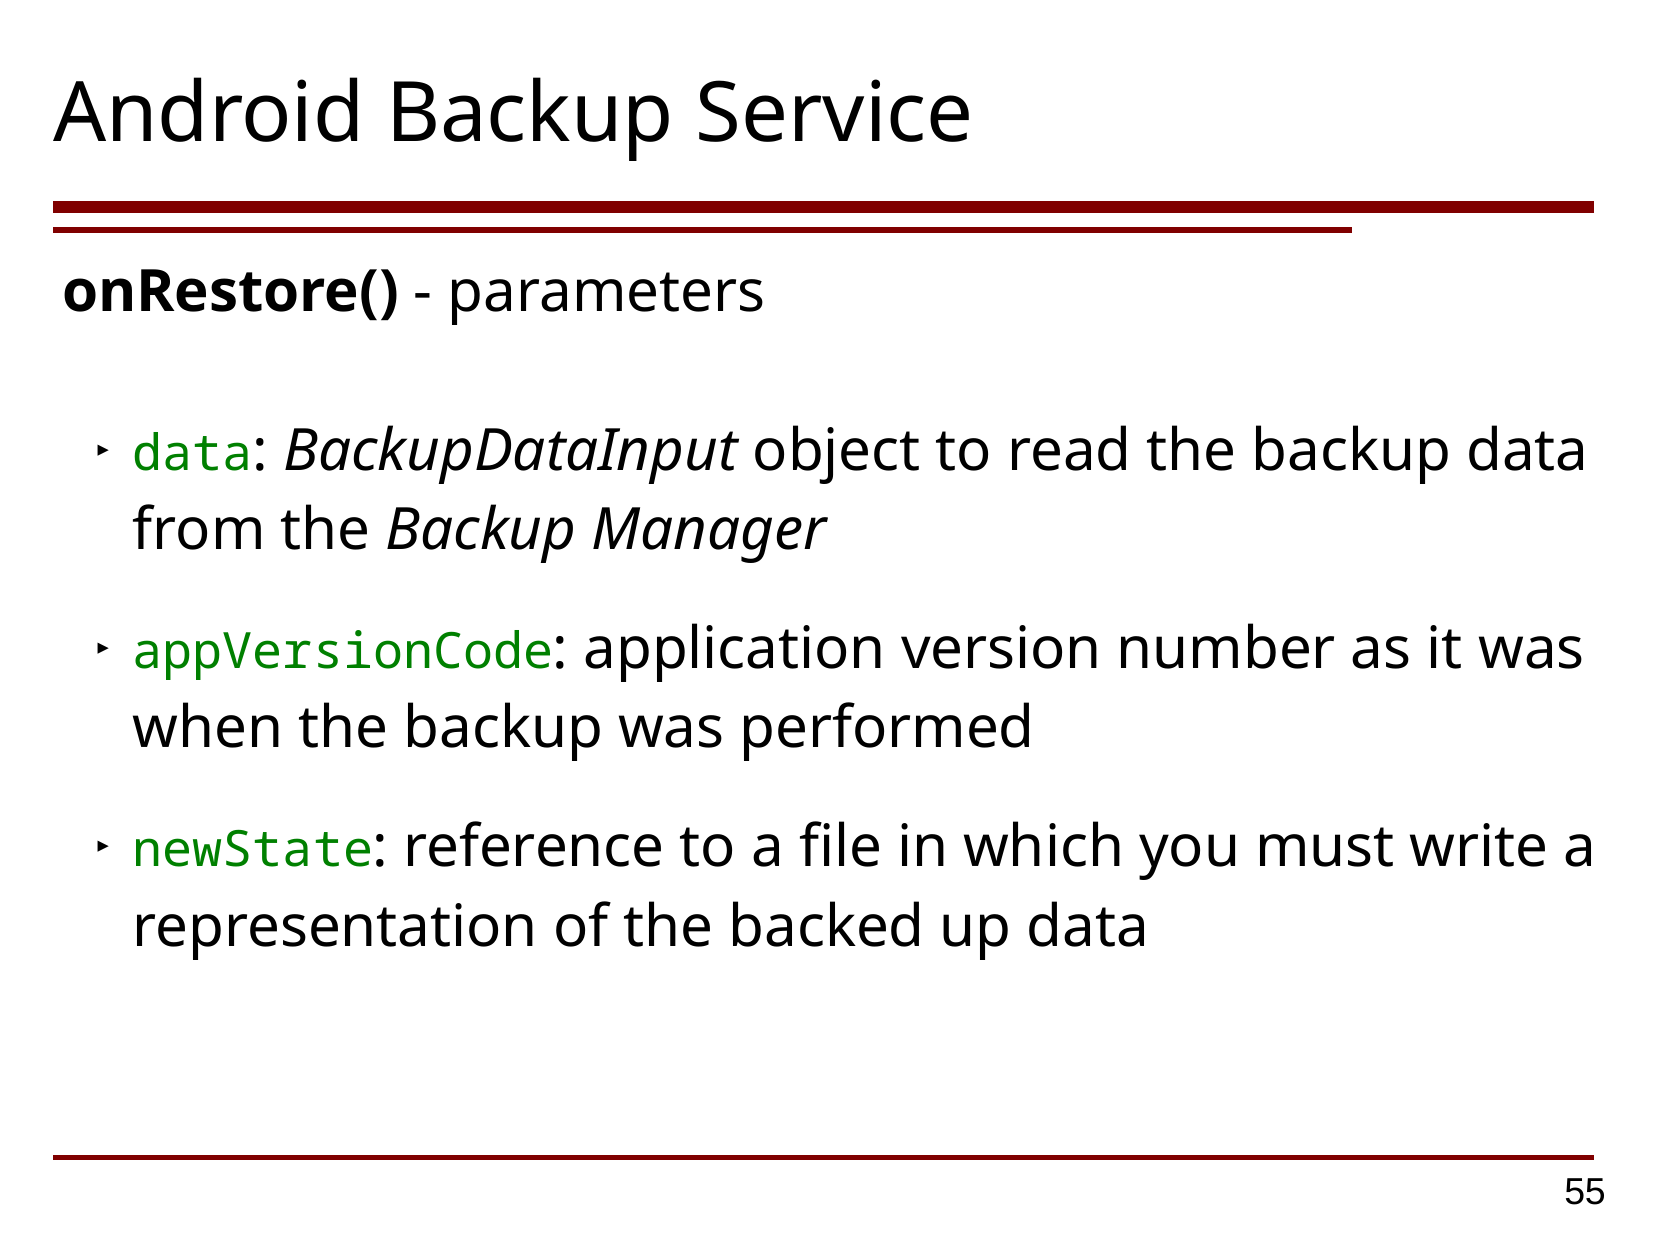

# Android Backup Service
onRestore() - parameters
data: BackupDataInput object to read the backup data from the Backup Manager
appVersionCode: application version number as it was when the backup was performed
newState: reference to a file in which you must write a representation of the backed up data